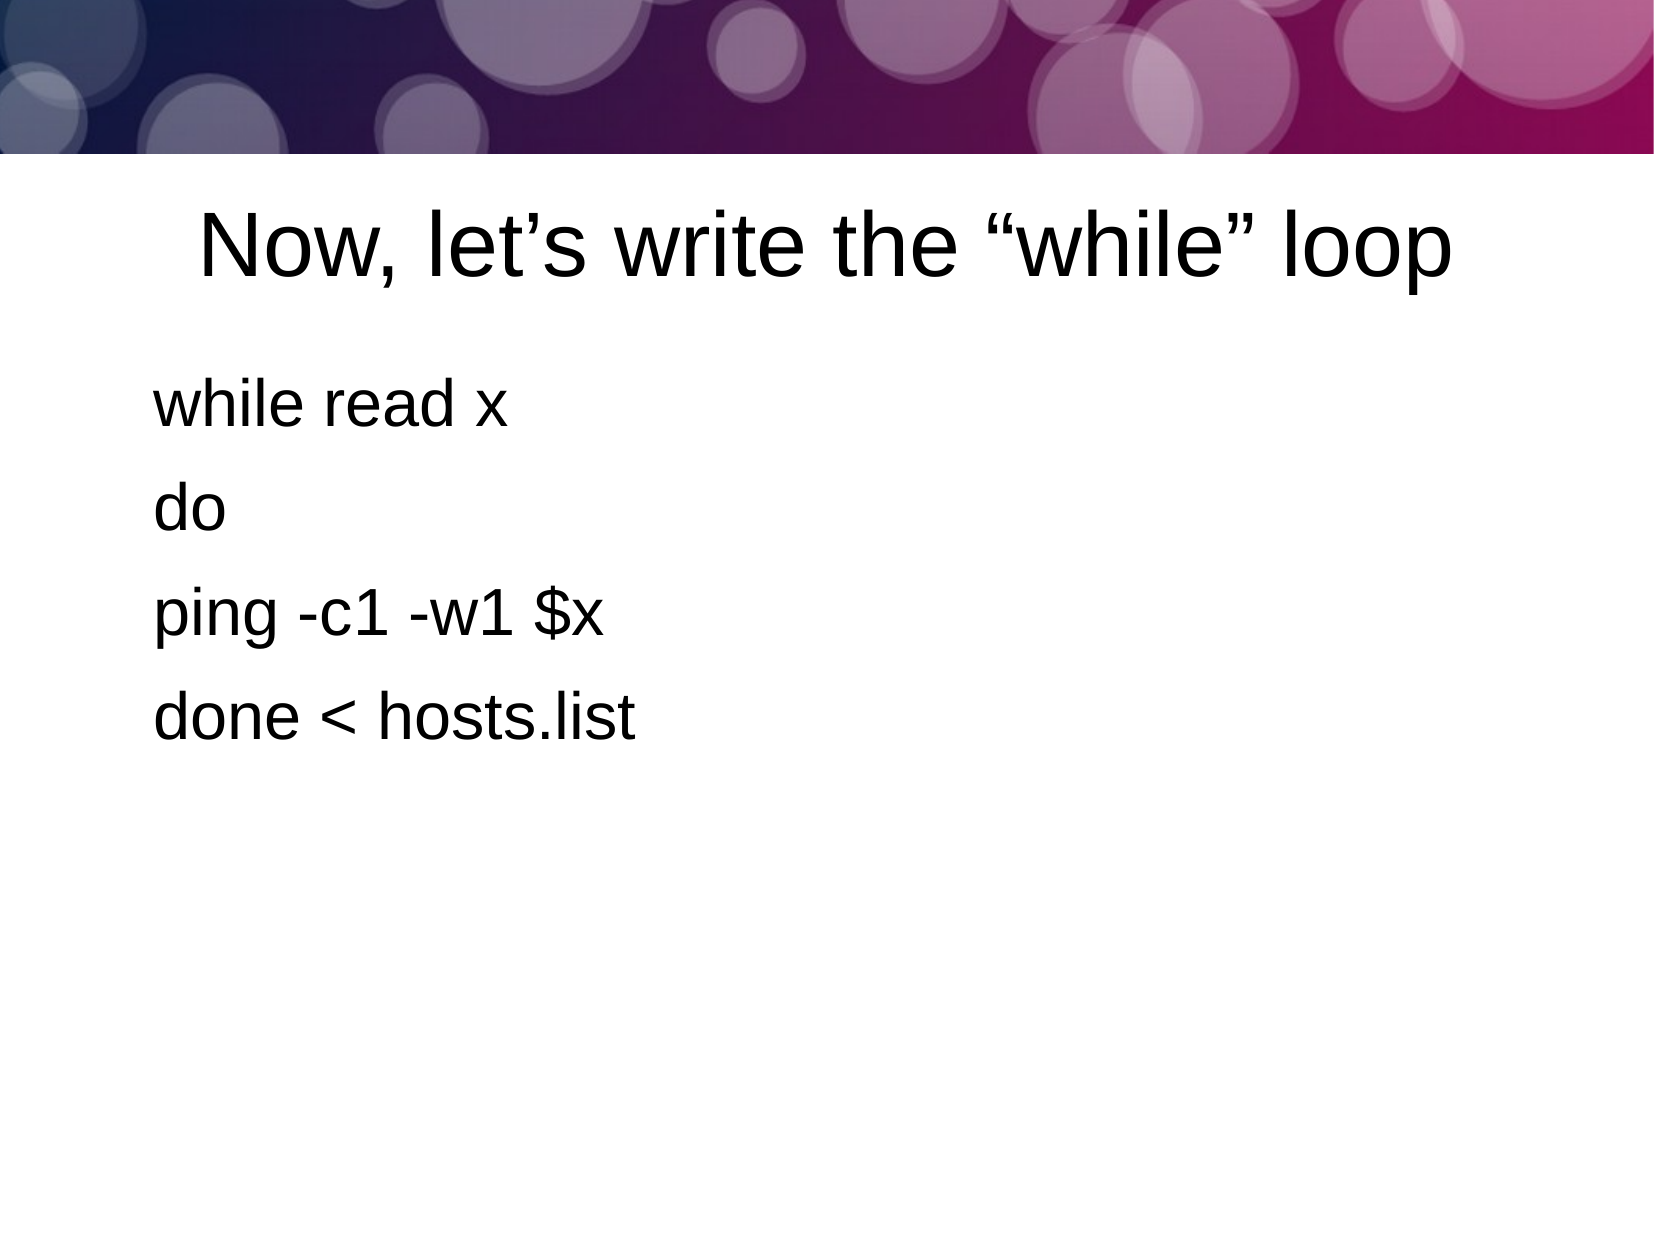

# Now, let’s write the “while” loop
while read x
do
ping -c1 -w1 $x
done < hosts.list